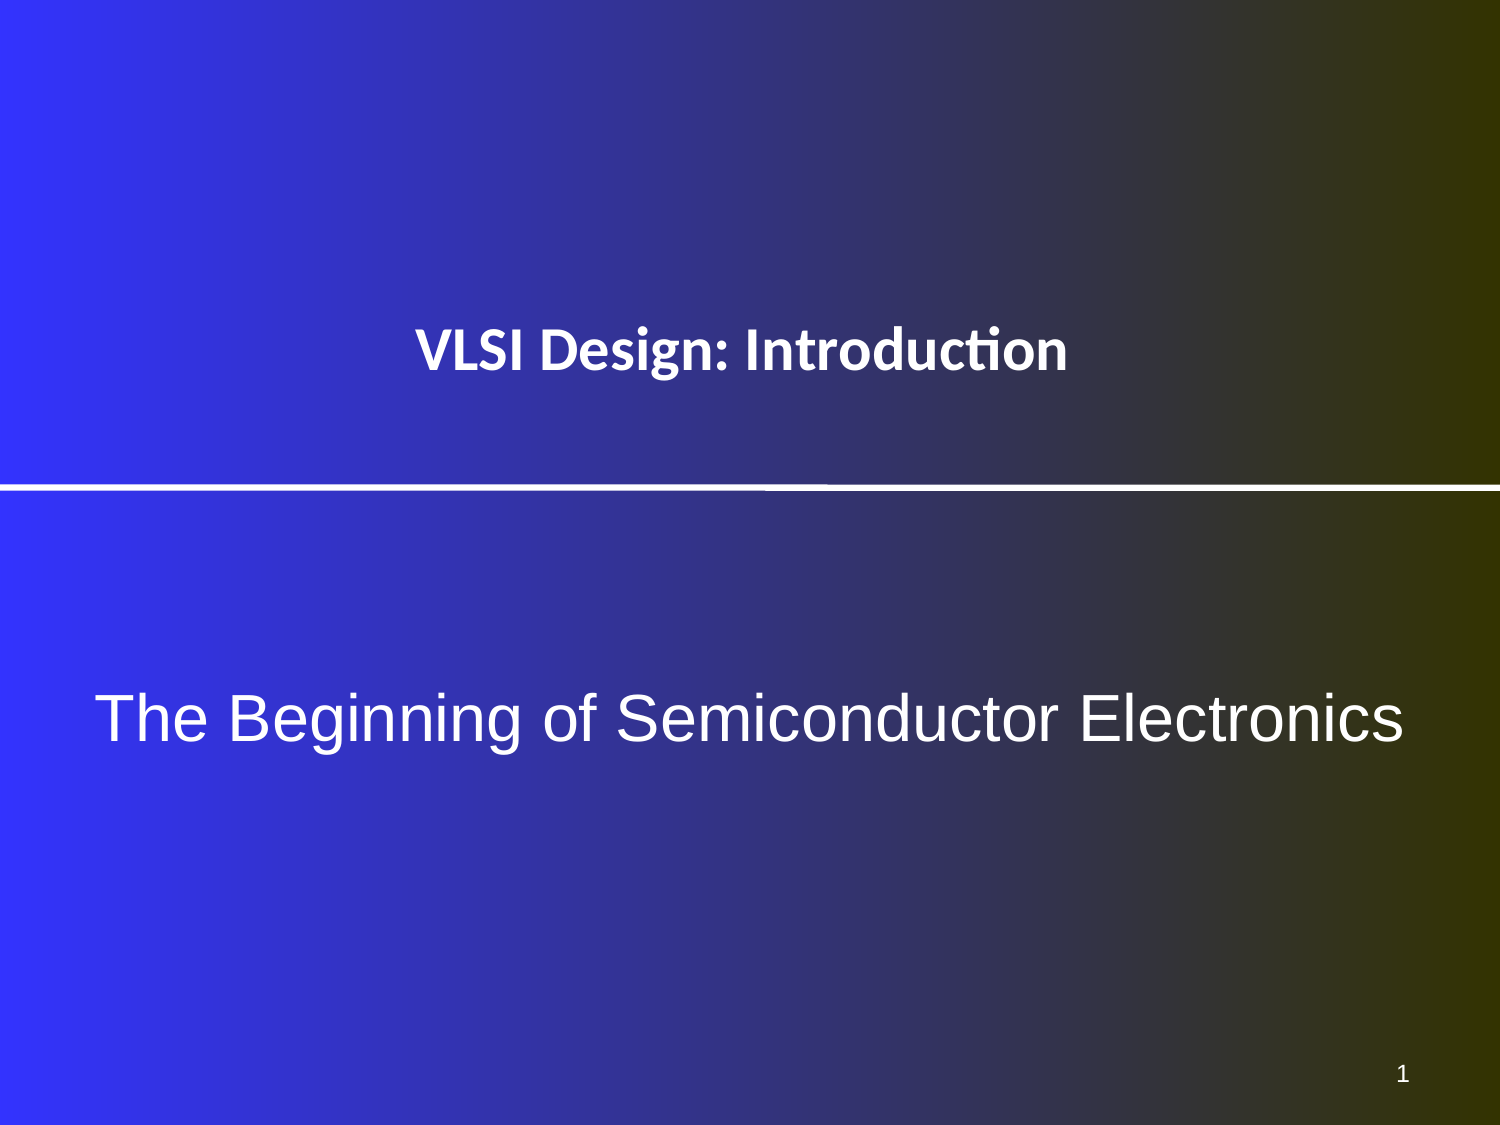

VLSI Design: Introduction
The Beginning of Semiconductor Electronics